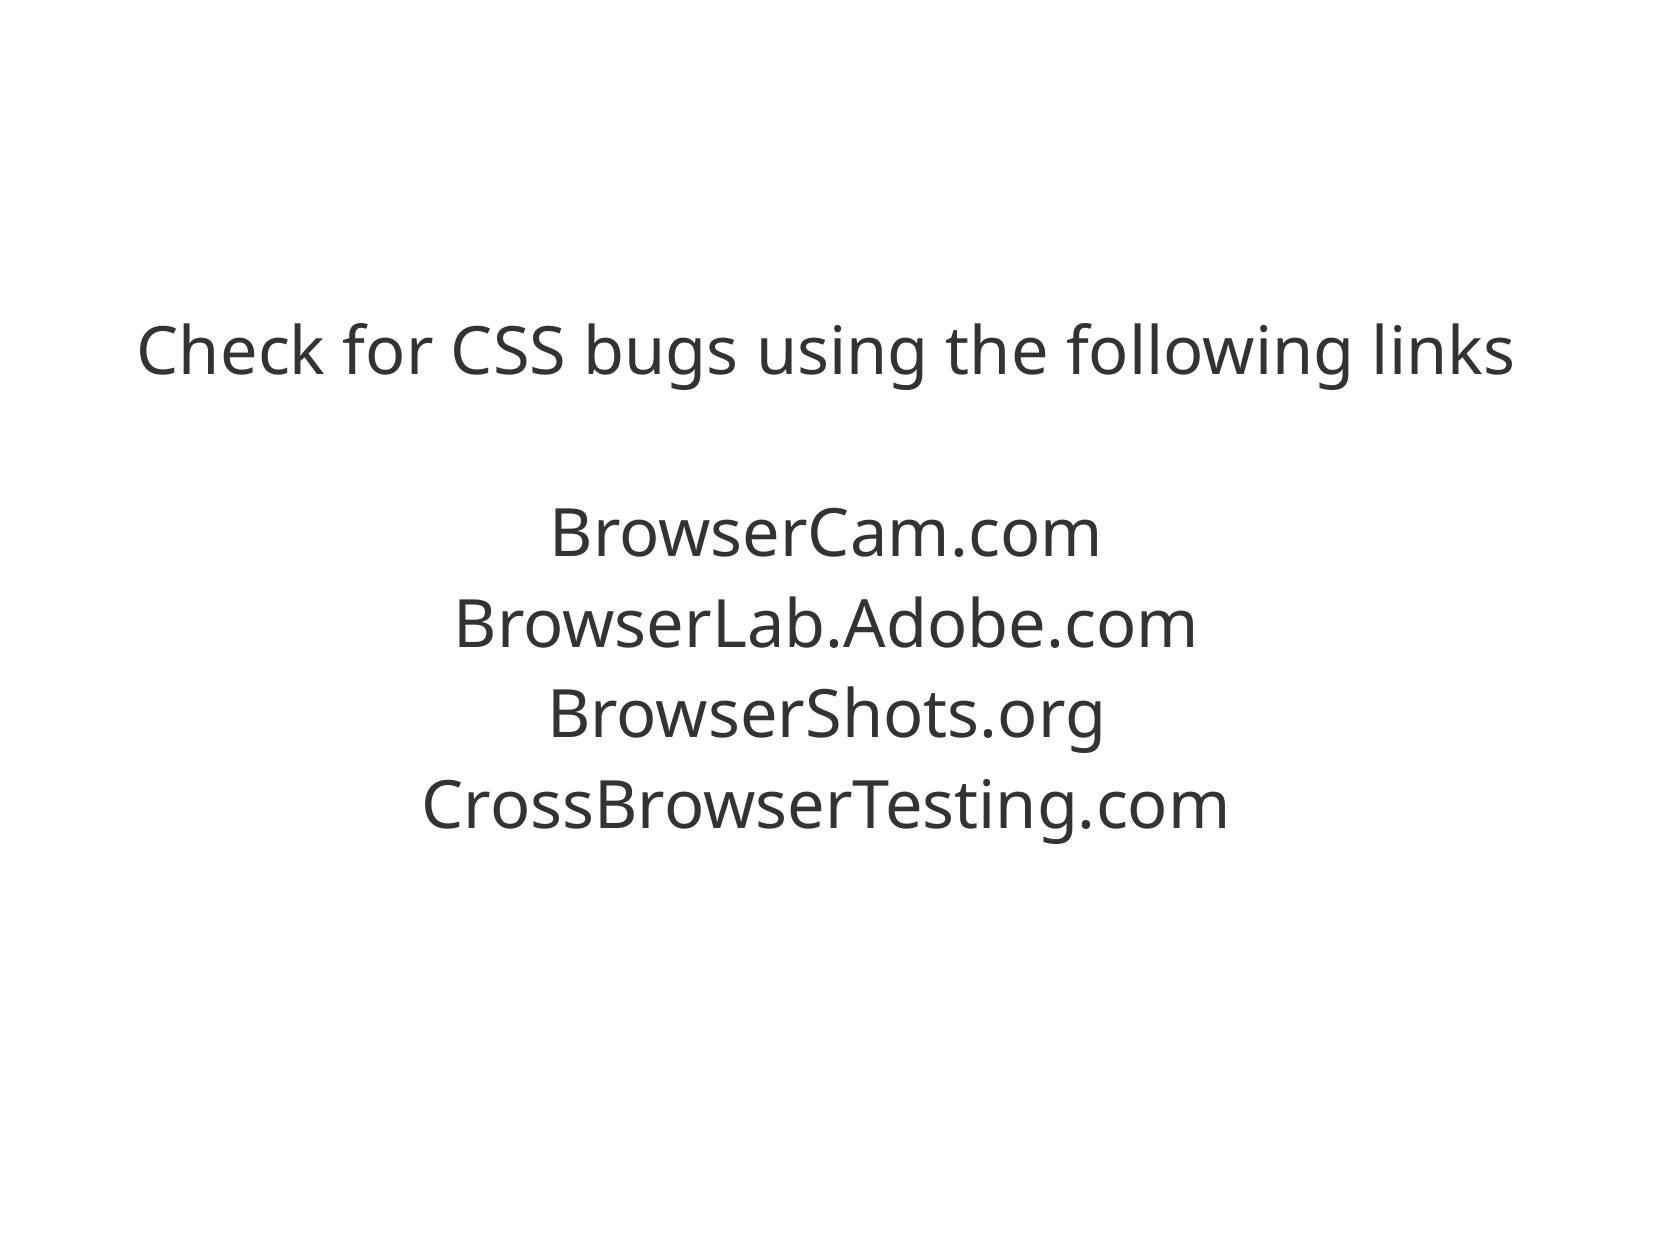

# Check for CSS bugs using the following links
BrowserCam.com
BrowserLab.Adobe.com
BrowserShots.org
CrossBrowserTesting.com